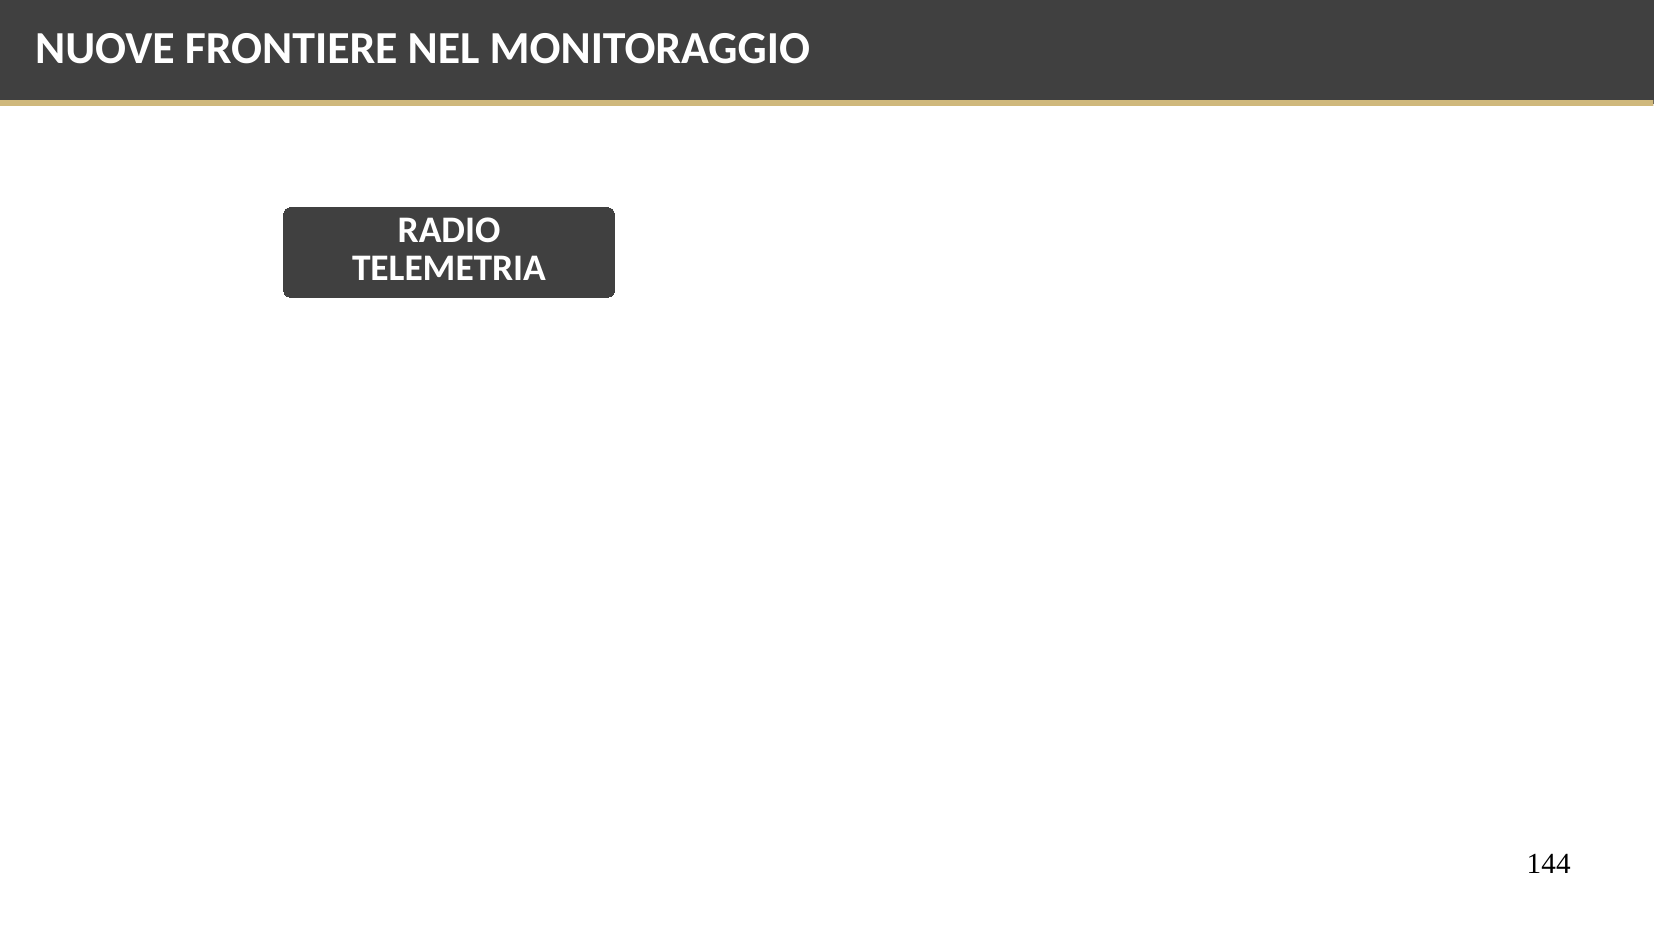

NUOVE FRONTIERE NEL MONITORAGGIO
RADIO
TELEMETRIA
144